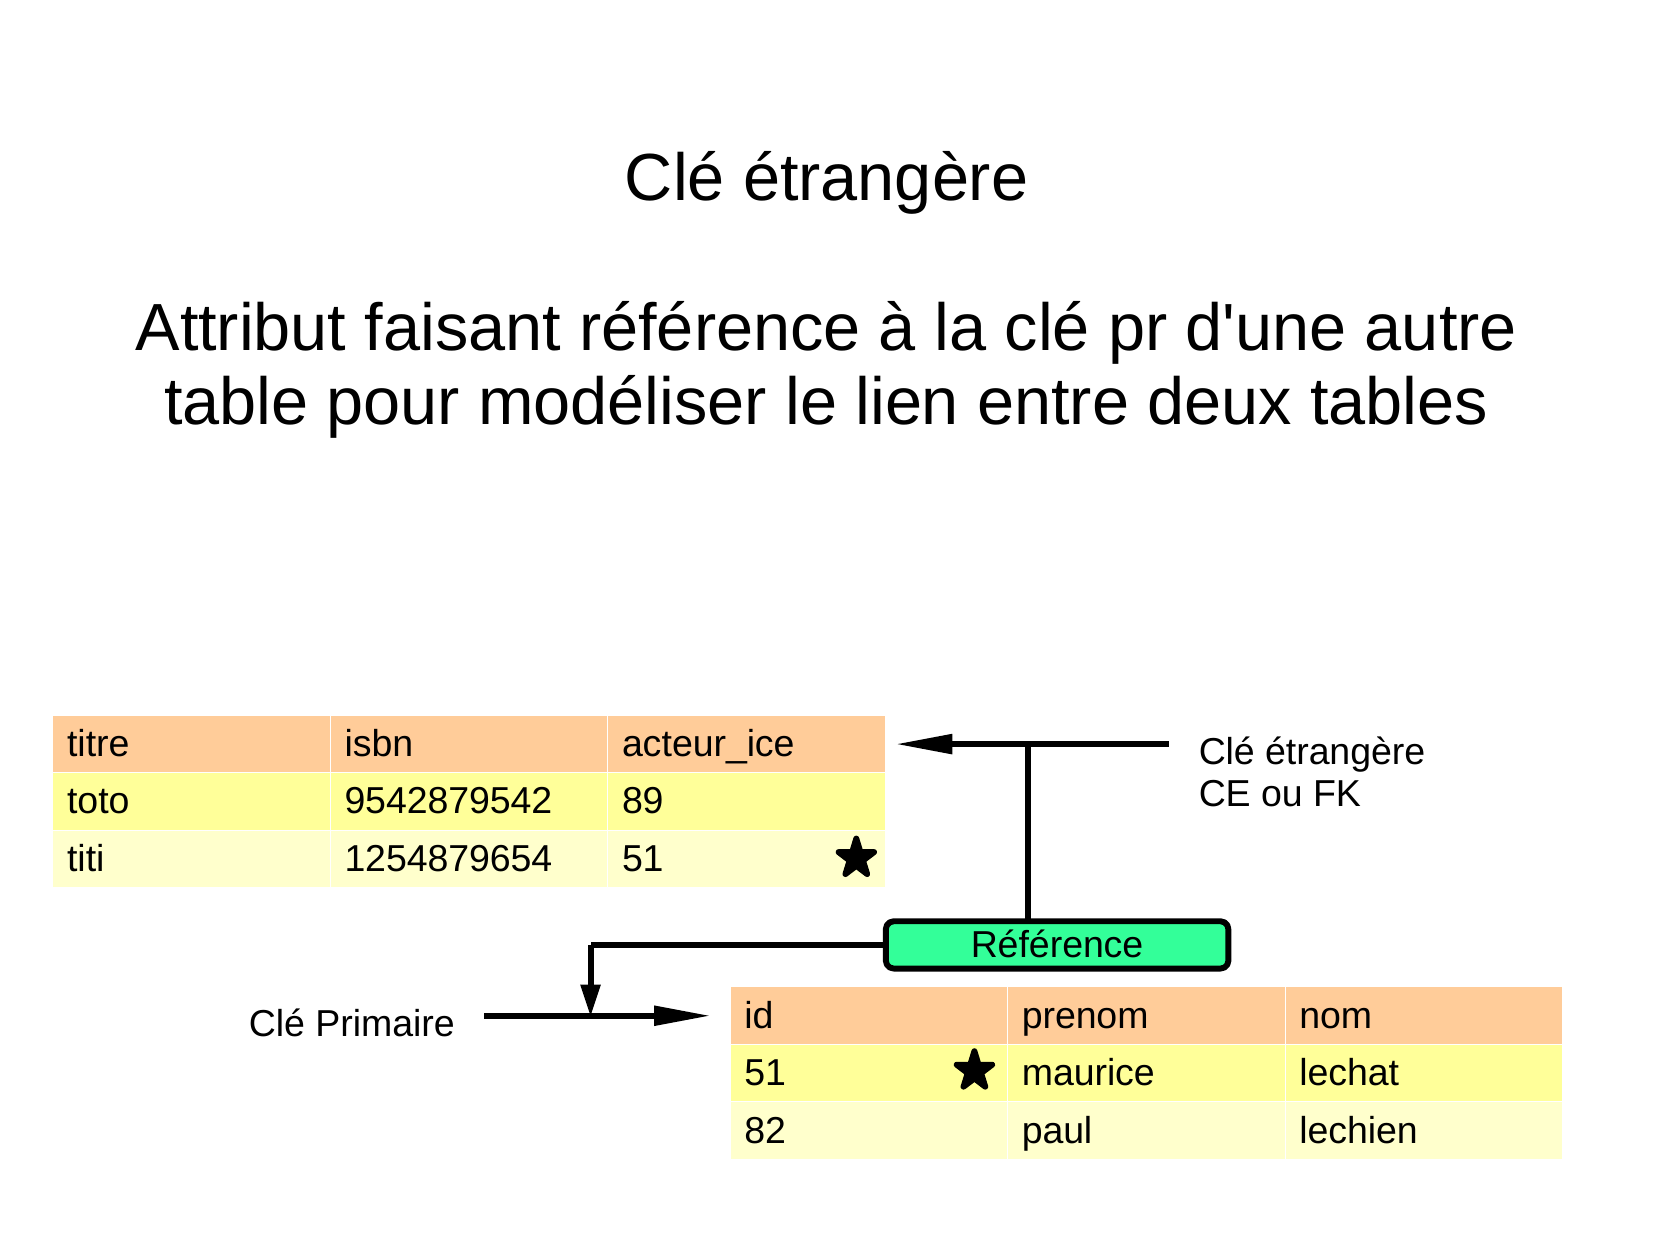

# Clé étrangère
Attribut faisant référence à la clé pr d'une autre table pour modéliser le lien entre deux tables
| titre | isbn | acteur\_ice |
| --- | --- | --- |
| toto | 9542879542 | 89 |
| titi | 1254879654 | 51 |
Clé étrangère
CE ou FK
Référence
| id | prenom | nom |
| --- | --- | --- |
| 51 | maurice | lechat |
| 82 | paul | lechien |
Clé Primaire